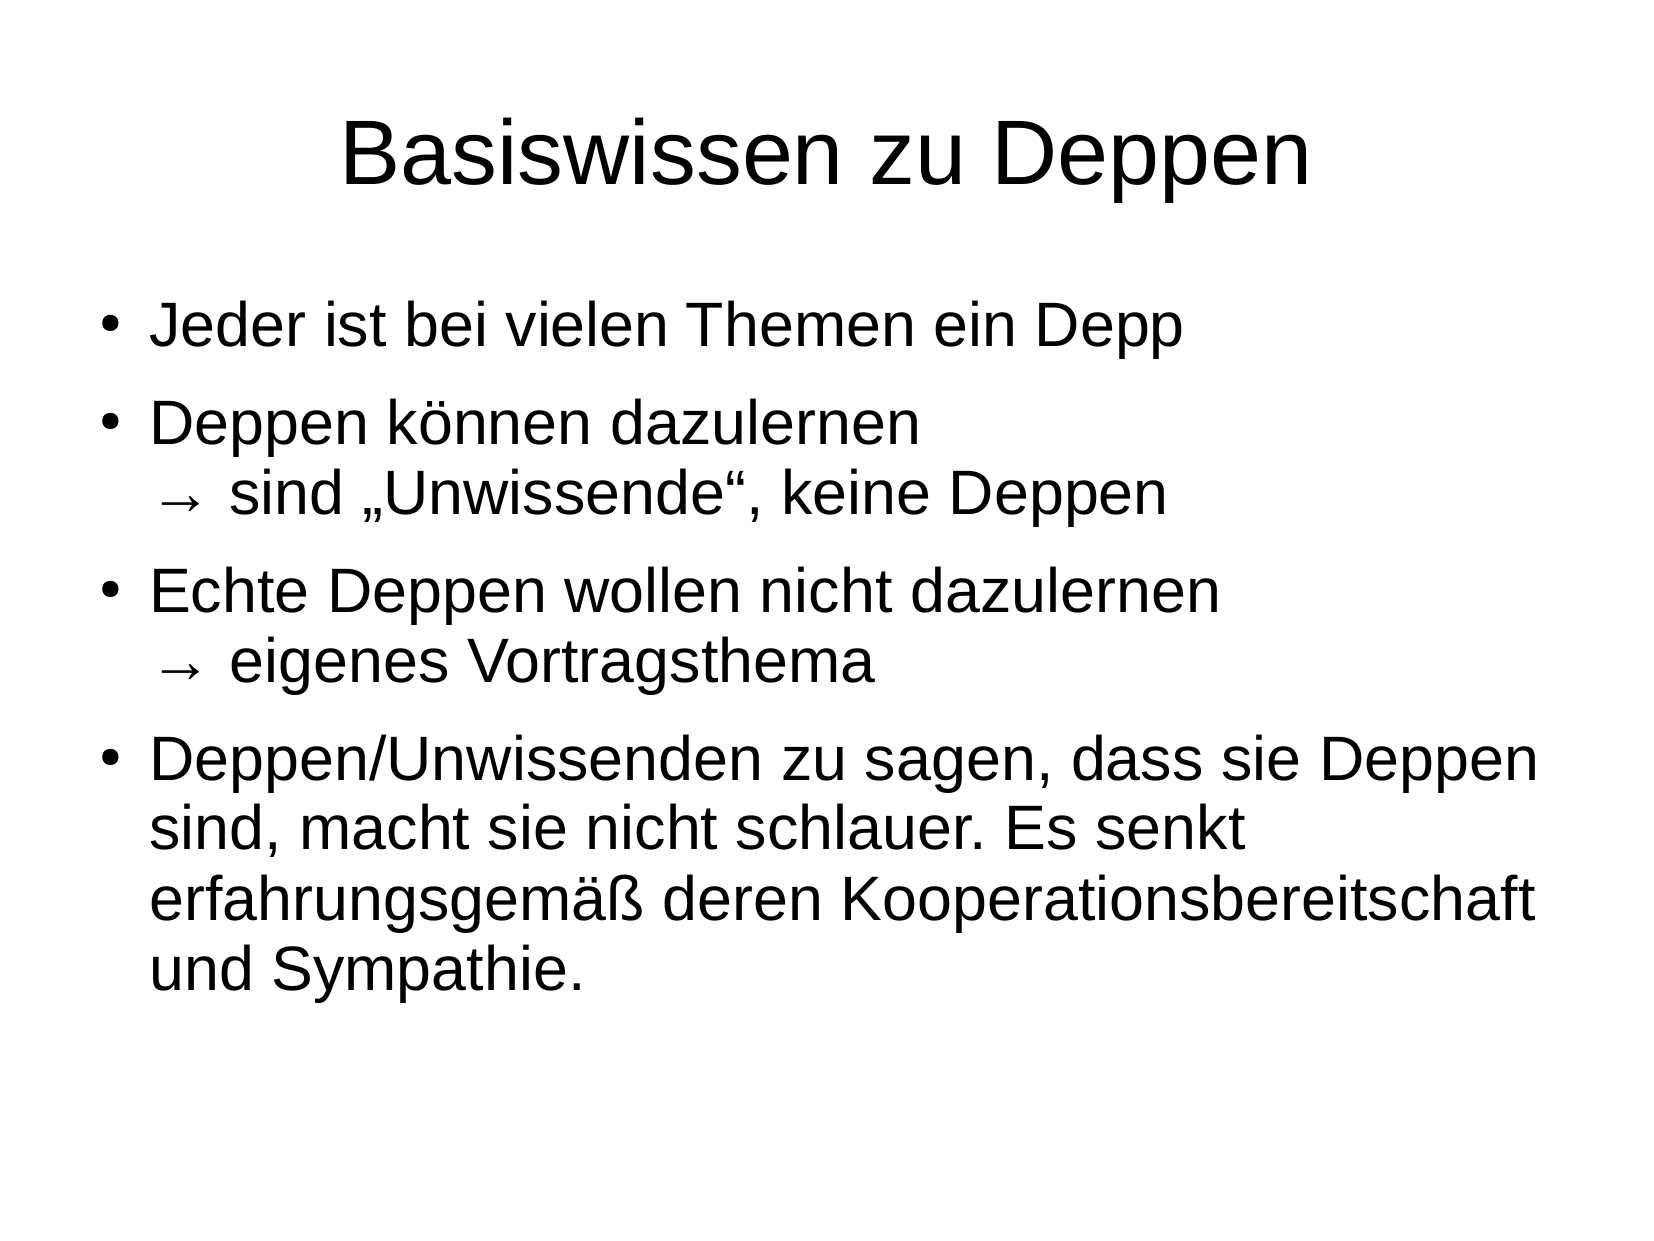

# Basiswissen zu Deppen
Jeder ist bei vielen Themen ein Depp
Deppen können dazulernen
→ sind „Unwissende“, keine Deppen
Echte Deppen wollen nicht dazulernen
→ eigenes Vortragsthema
Deppen/Unwissenden zu sagen, dass sie Deppen sind, macht sie nicht schlauer. Es senkt erfahrungsgemäß deren Kooperationsbereitschaft und Sympathie.